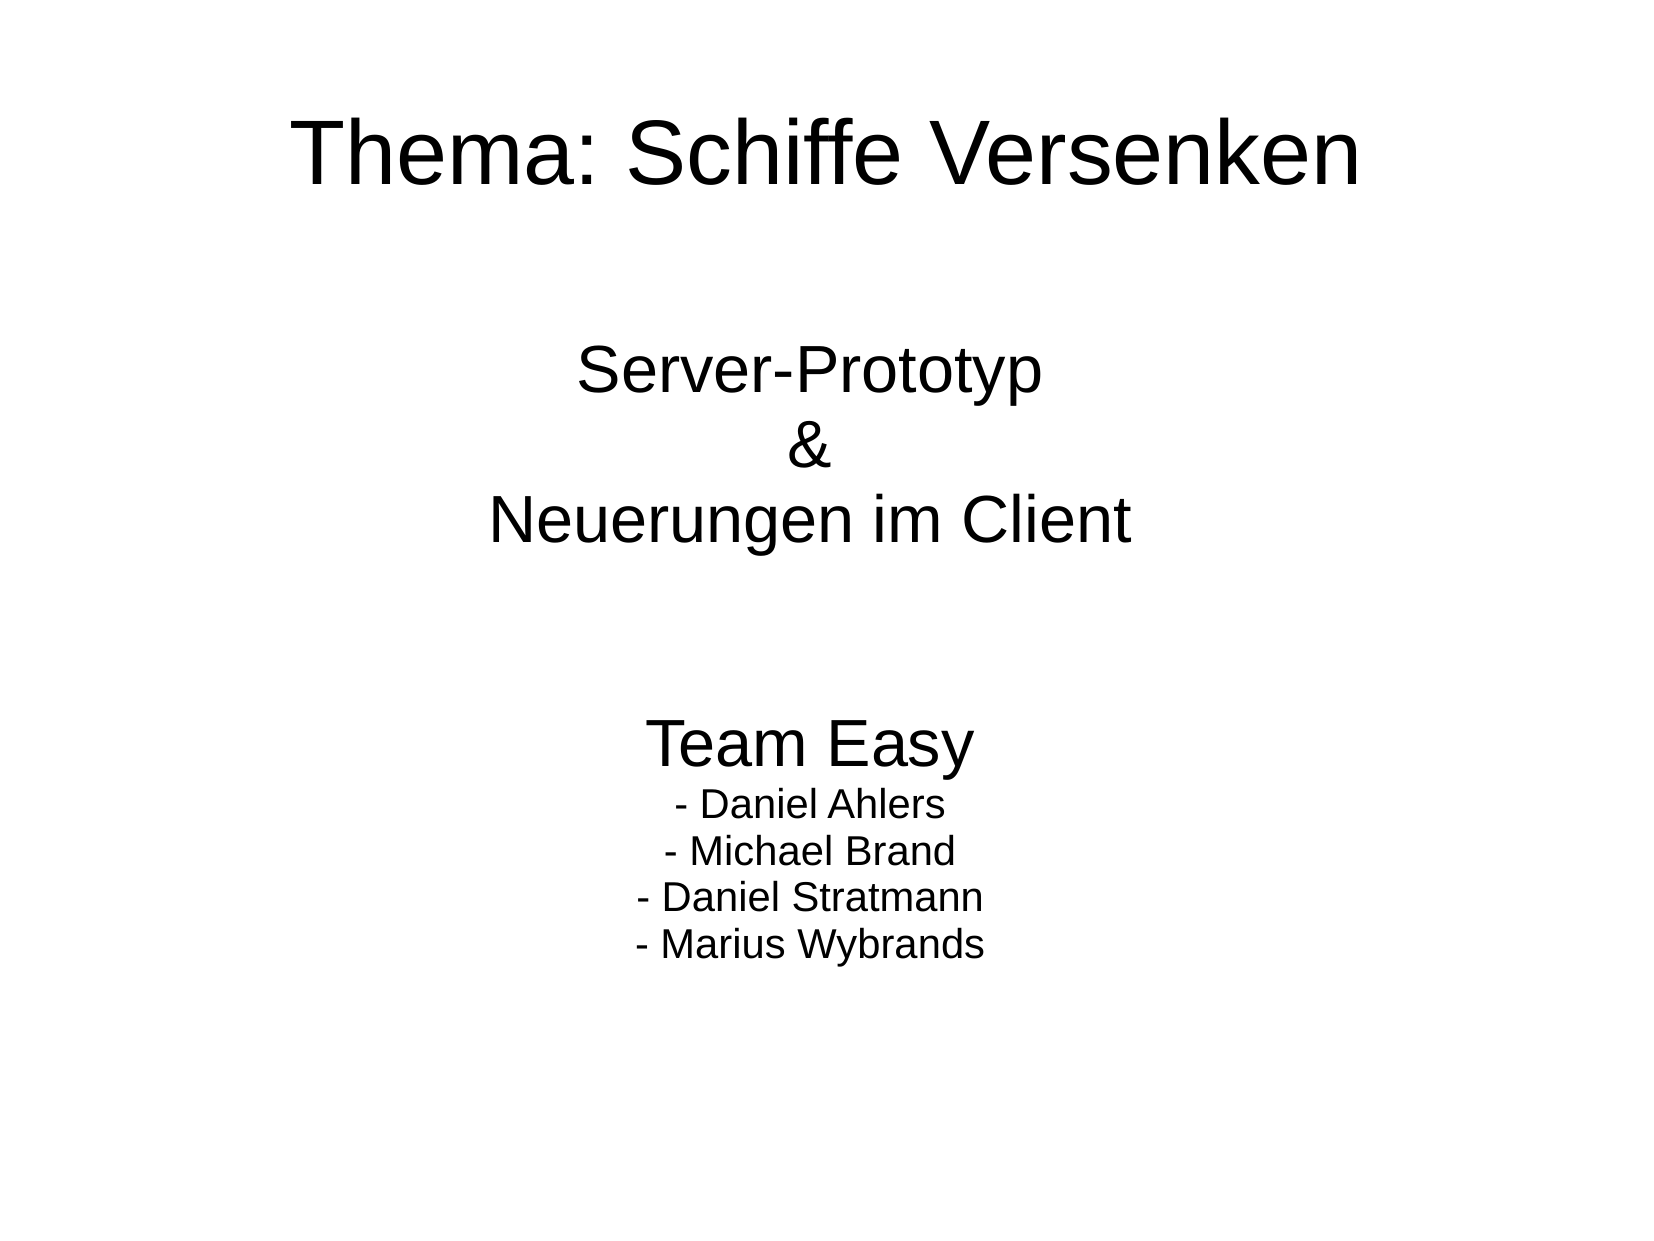

# Thema: Schiffe Versenken
Server-Prototyp
&
Neuerungen im Client
Team Easy
- Daniel Ahlers
- Michael Brand
- Daniel Stratmann
- Marius Wybrands